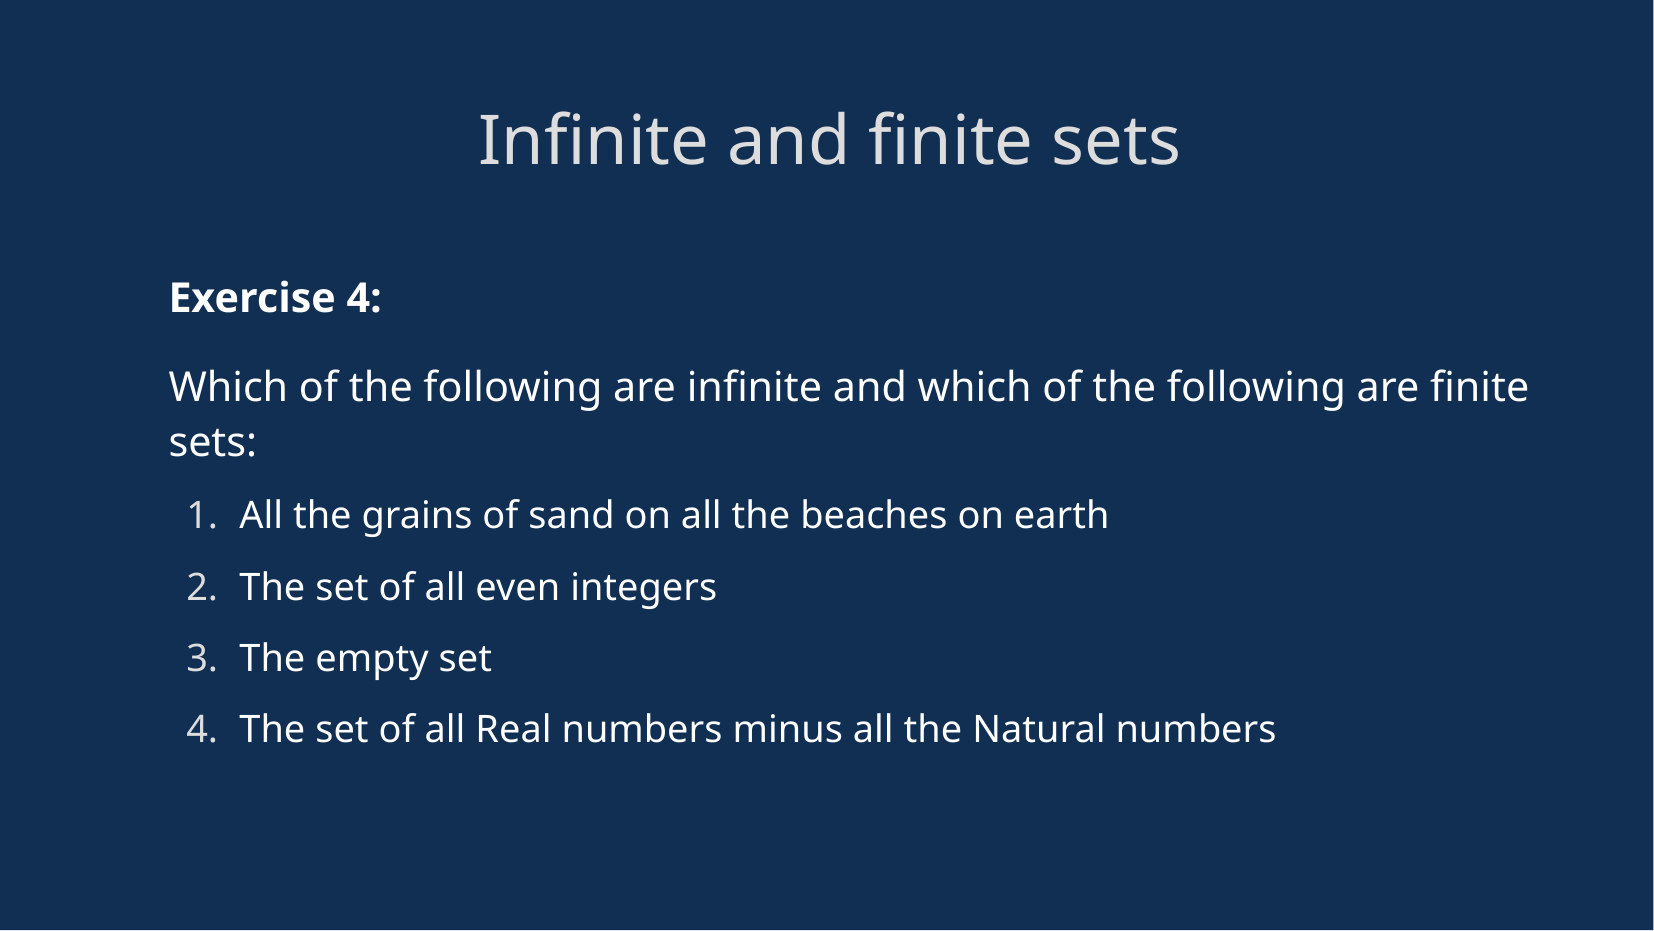

# Infinite and finite sets
Exercise 4:
Which of the following are infinite and which of the following are finite sets:
All the grains of sand on all the beaches on earth
The set of all even integers
The empty set
The set of all Real numbers minus all the Natural numbers